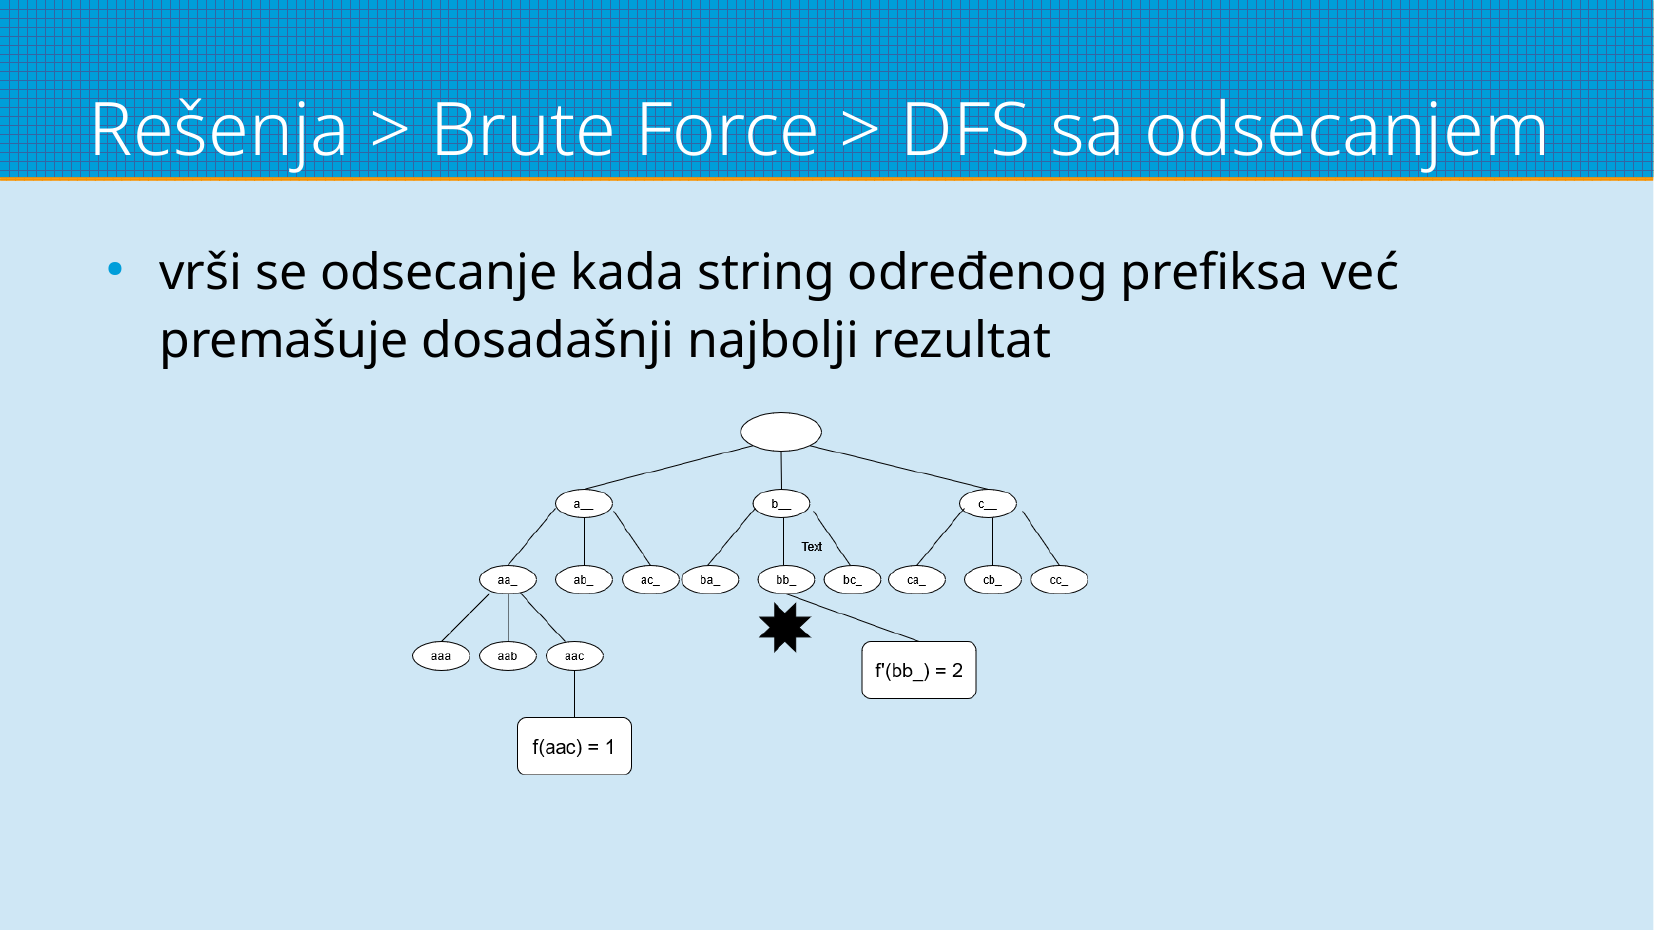

# Rešenja > Brute Force > DFS sa odsecanjem
vrši se odsecanje kada string određenog prefiksa već premašuje dosadašnji najbolji rezultat